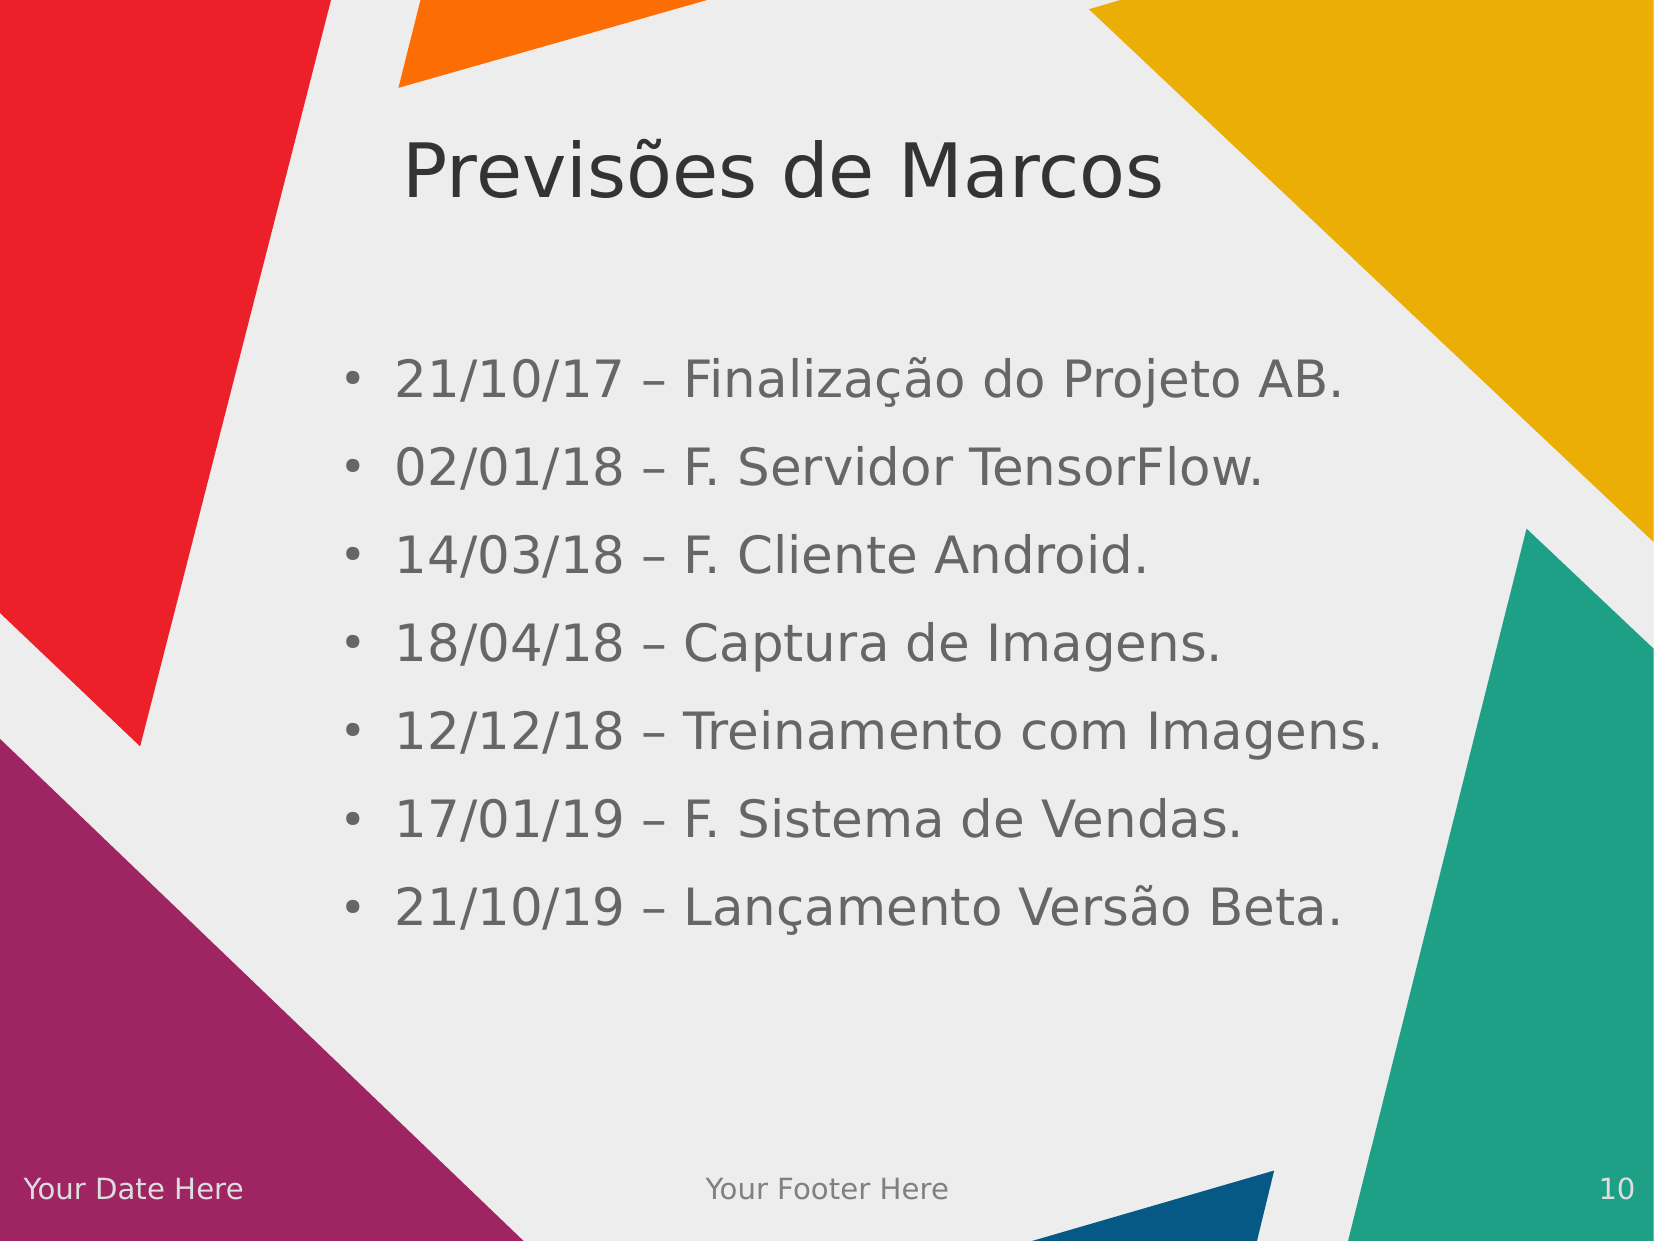

# Previsões de Marcos
21/10/17 – Finalização do Projeto AB.
02/01/18 – F. Servidor TensorFlow.
14/03/18 – F. Cliente Android.
18/04/18 – Captura de Imagens.
12/12/18 – Treinamento com Imagens.
17/01/19 – F. Sistema de Vendas.
21/10/19 – Lançamento Versão Beta.
Your Date Here
Your Footer Here
10